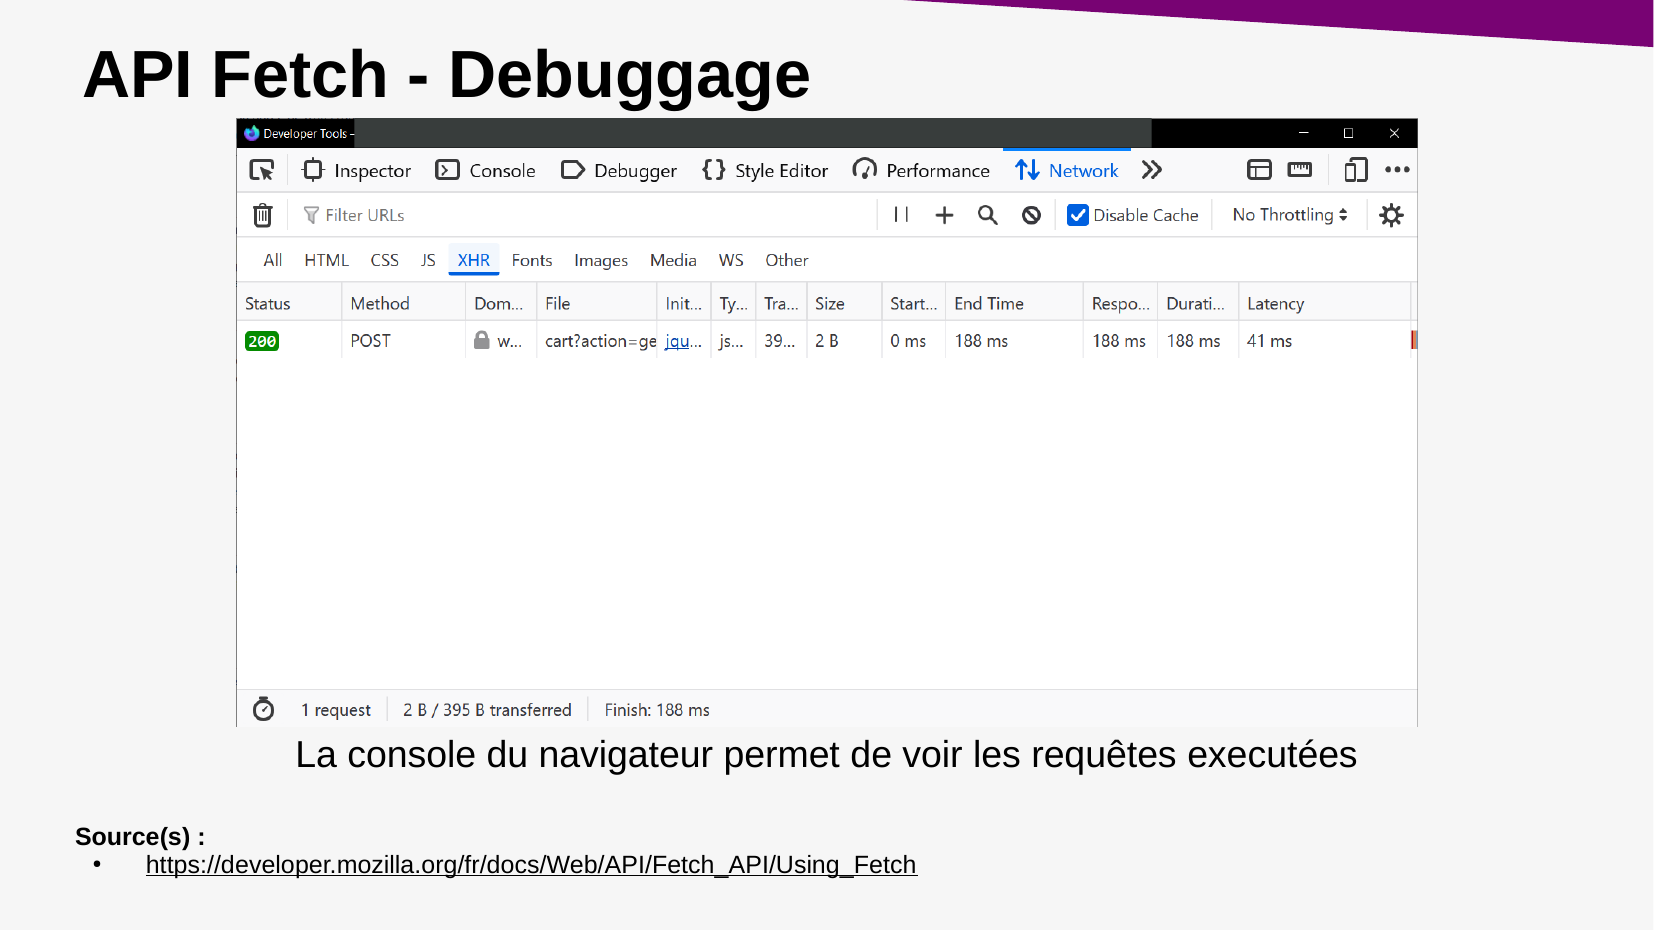

# API Fetch - Debuggage
La console du navigateur permet de voir les requêtes executées
Source(s) :
https://developer.mozilla.org/fr/docs/Web/API/Fetch_API/Using_Fetch